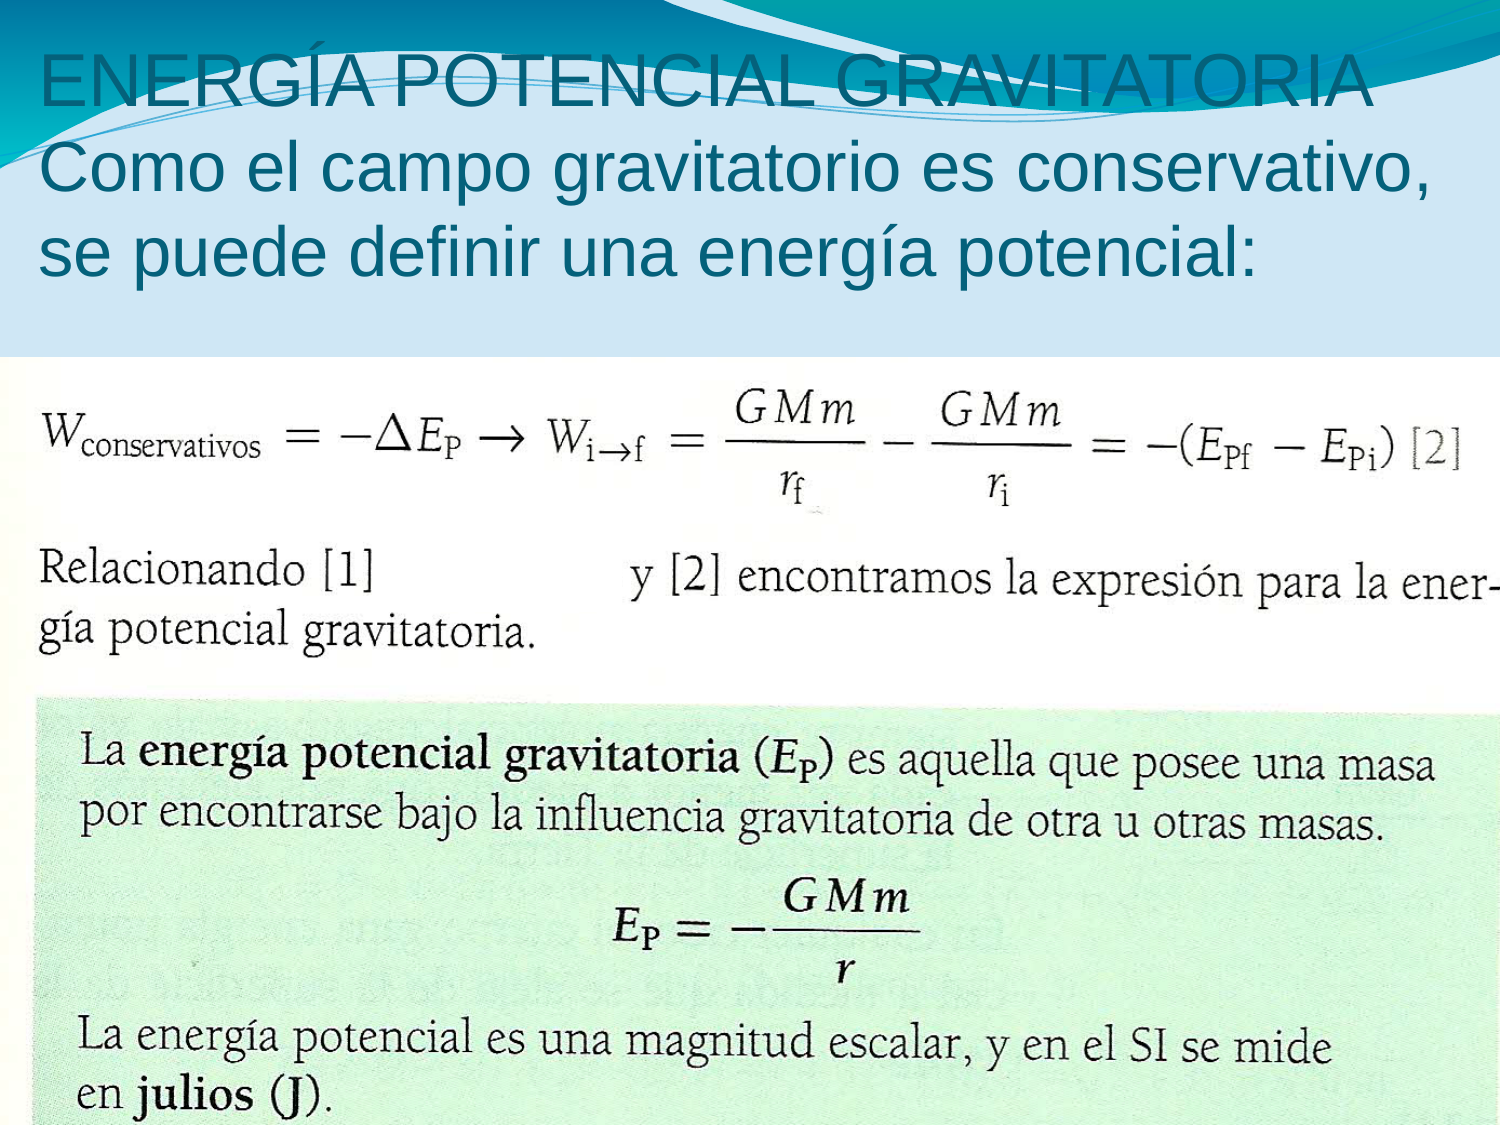

# ENERGÍA POTENCIAL GRAVITATORIA Como el campo gravitatorio es conservativo, se puede definir una energía potencial: